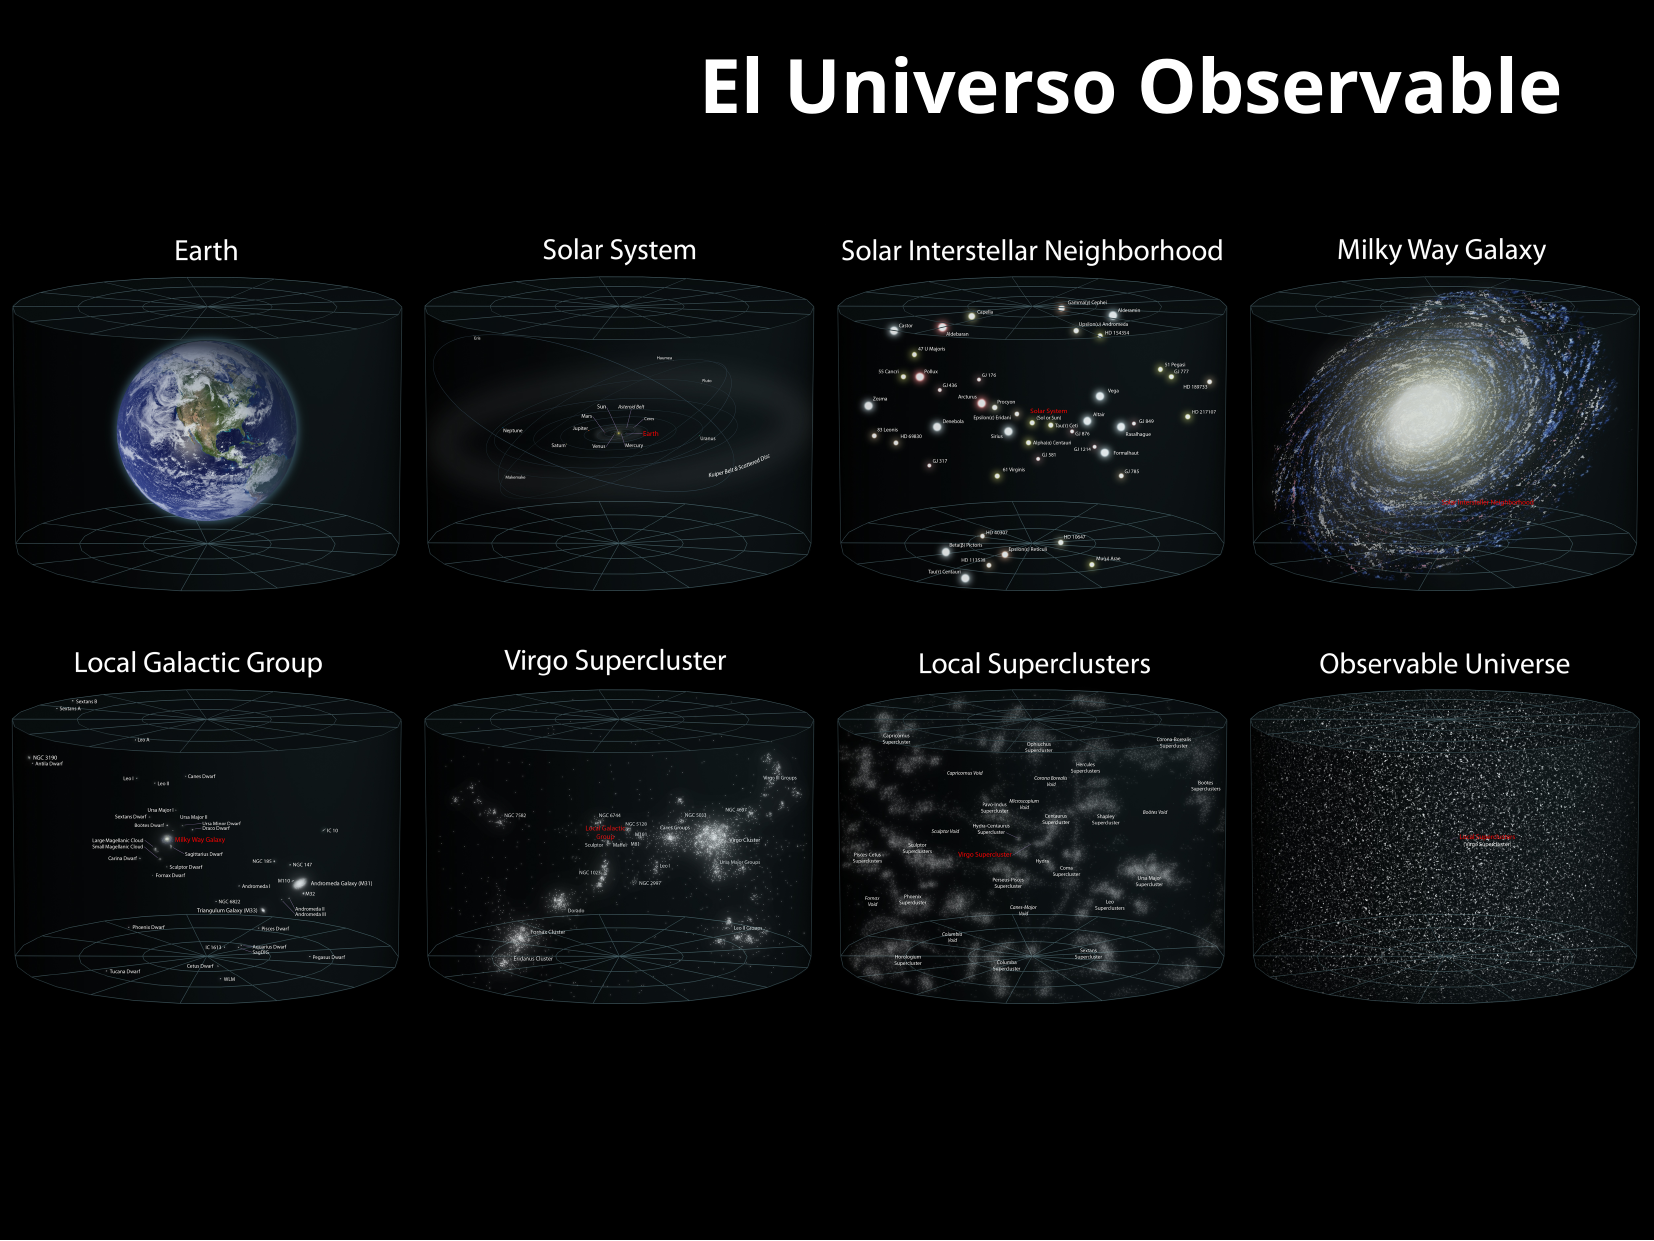

# El Universo Observable
Nov 24, 2017
H. Asorey - IPAC 2017 - 16
4